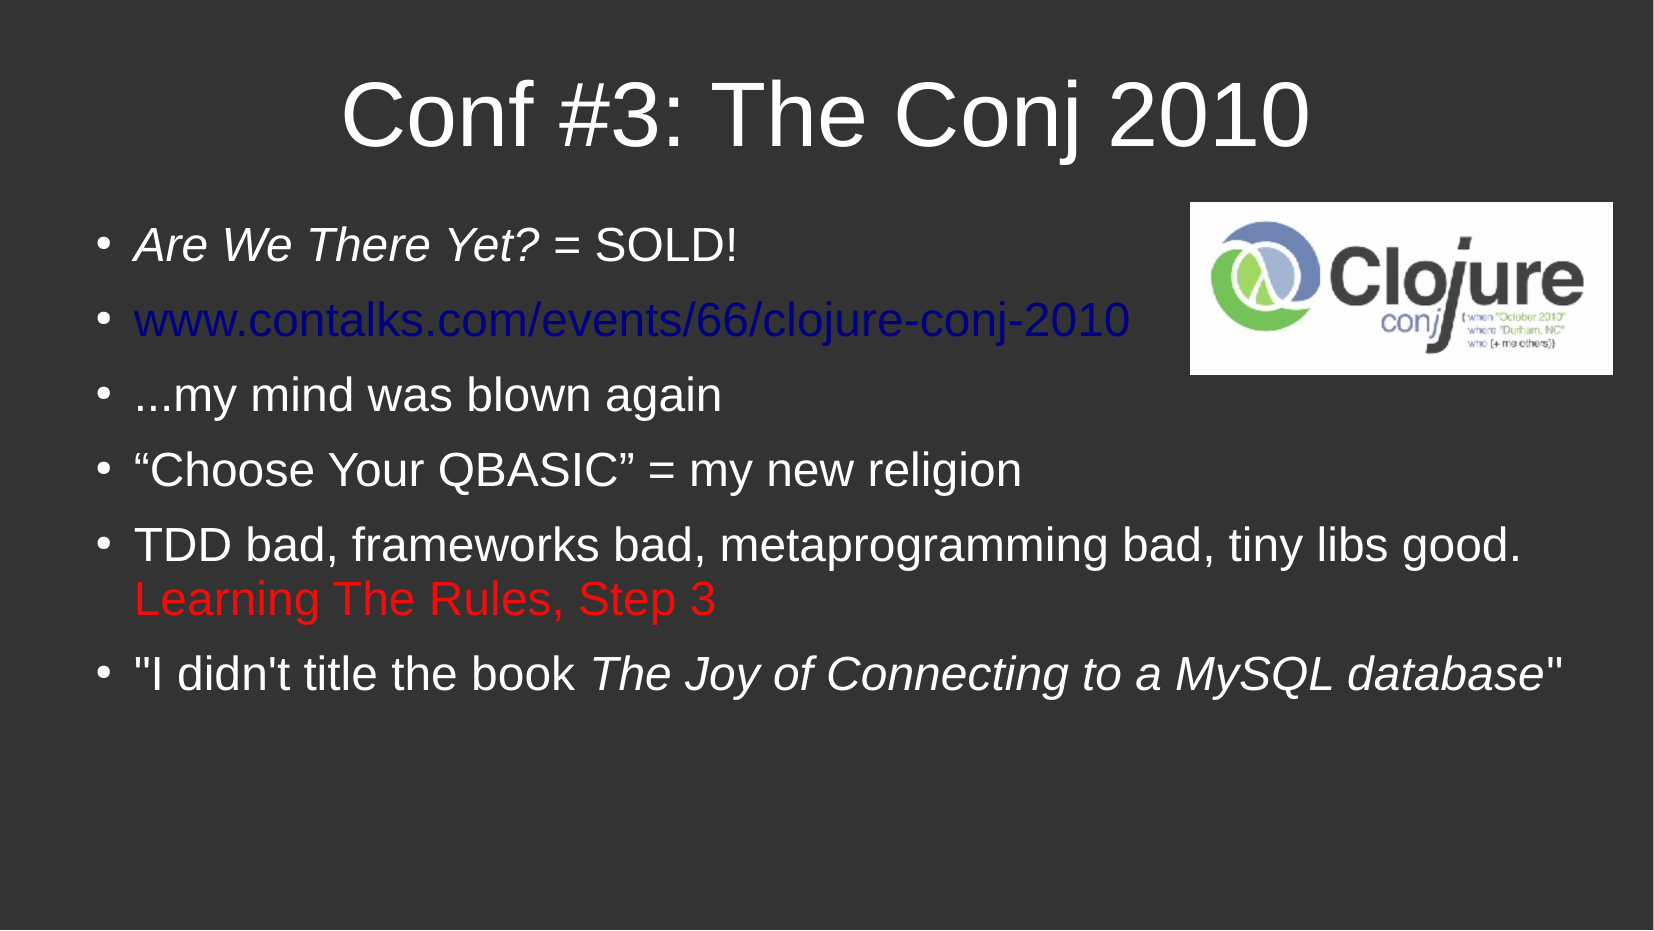

# Conf #3: The Conj 2010
Are We There Yet? = SOLD!
www.contalks.com/events/66/clojure-conj-2010
...my mind was blown again
“Choose Your QBASIC” = my new religion
TDD bad, frameworks bad, metaprogramming bad, tiny libs good. Learning The Rules, Step 3
"I didn't title the book The Joy of Connecting to a MySQL database"